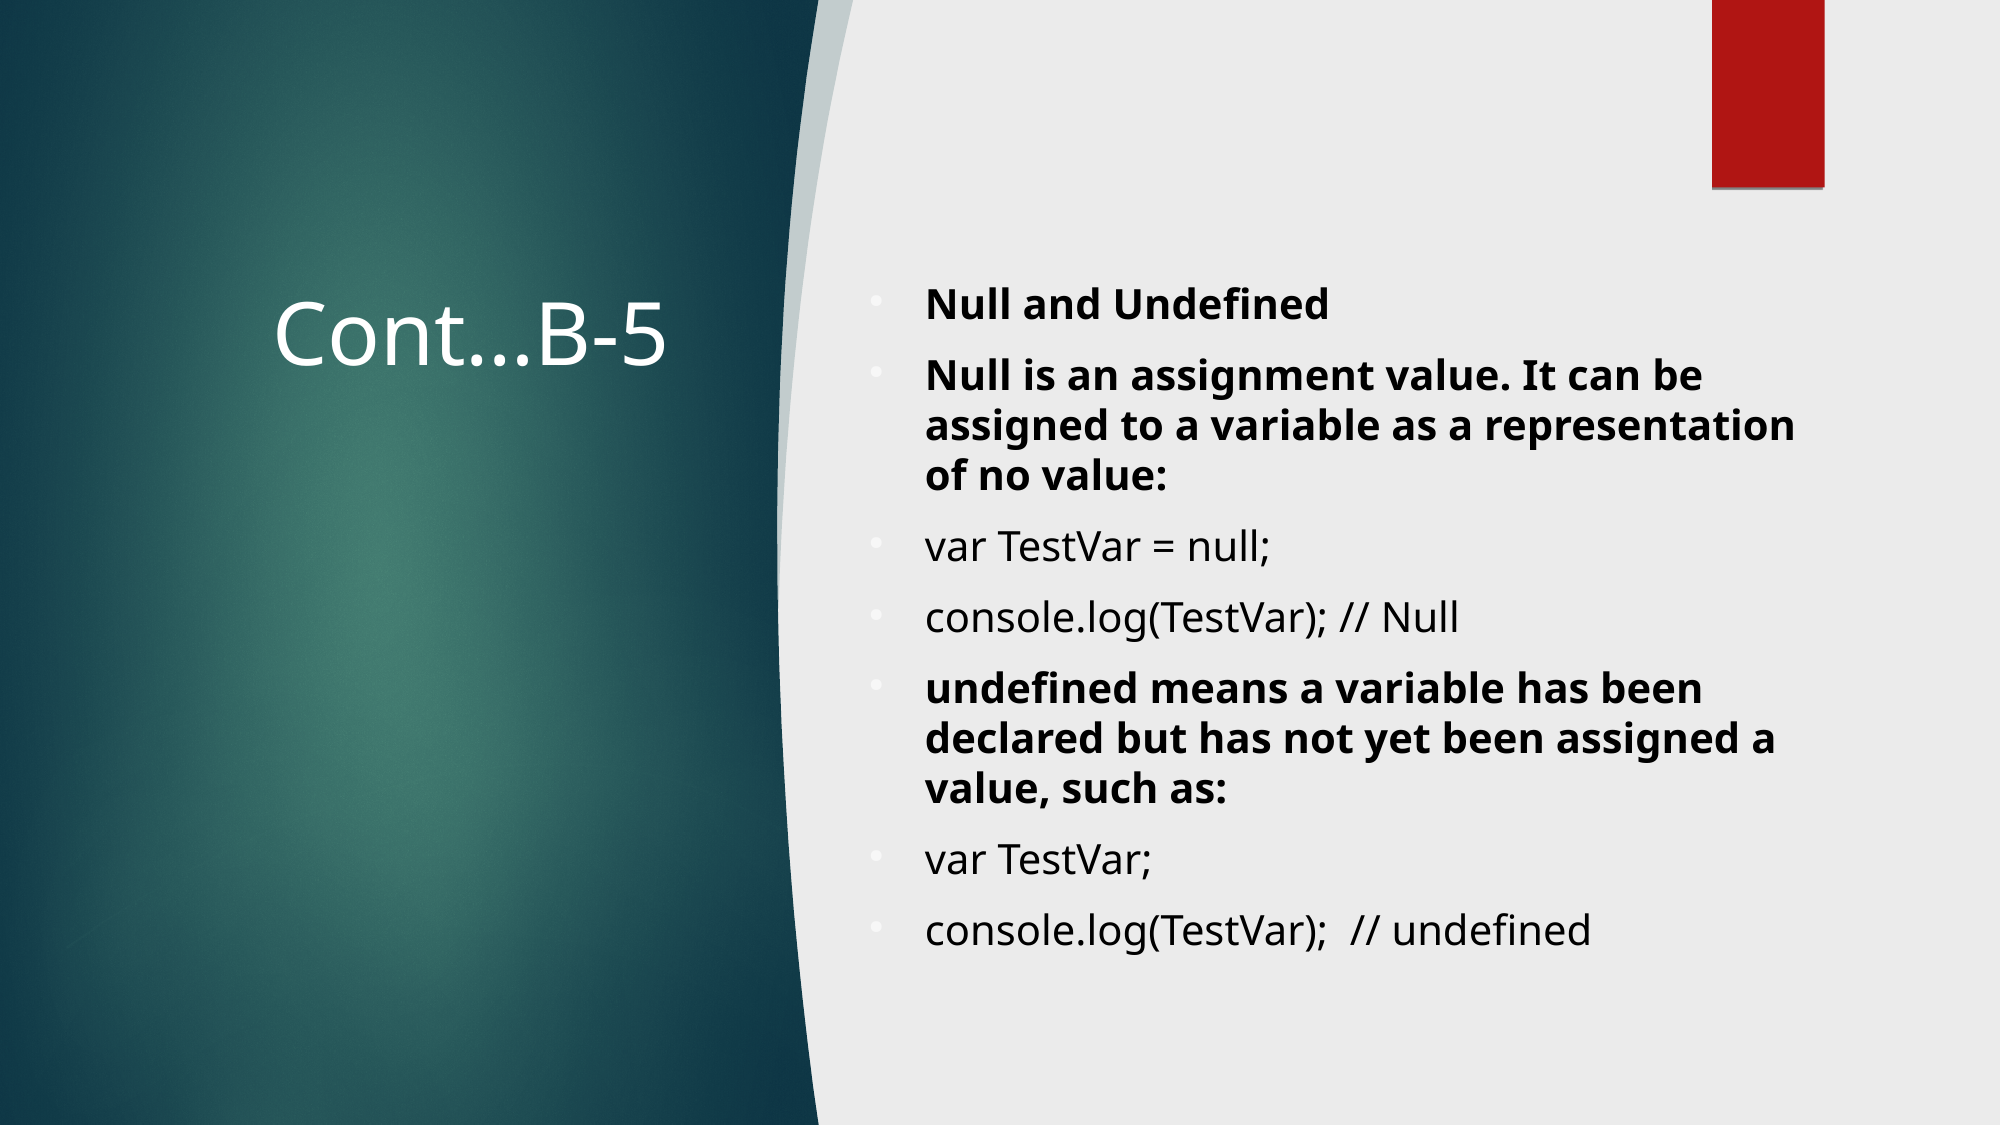

# Cont…B-5
Null and Undefined
Null is an assignment value. It can be assigned to a variable as a representation of no value:
var TestVar = null;
console.log(TestVar); // Null
undefined means a variable has been declared but has not yet been assigned a value, such as:
var TestVar;
console.log(TestVar); // undefined